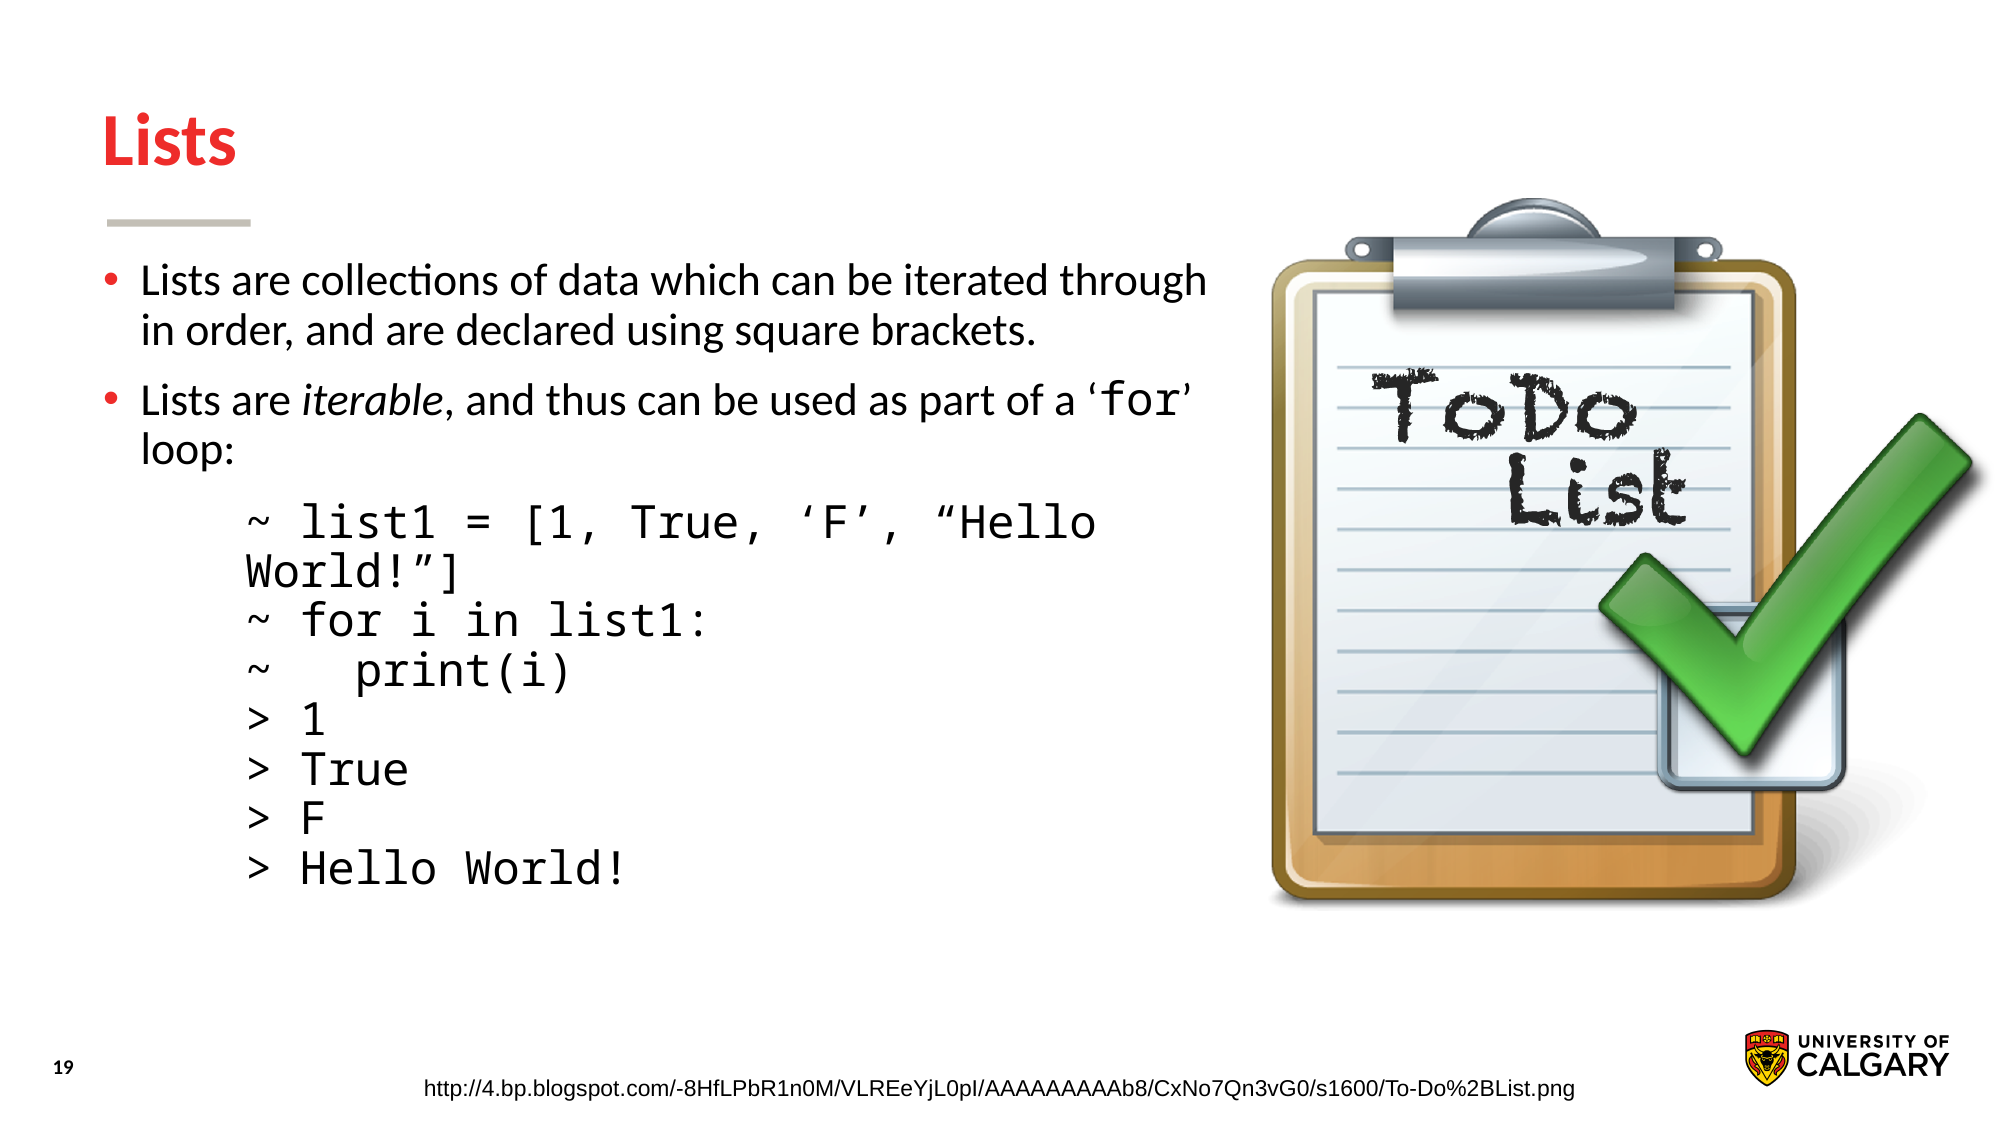

# Lists
Lists are collections of data which can be iterated through in order, and are declared using square brackets.
Lists are iterable, and thus can be used as part of a ‘for’ loop:
~ list1 = [1, True, ‘F’, “Hello World!”]
~ for i in list1:
~ print(i)
> 1
> True
> F
> Hello World!
http://4.bp.blogspot.com/-8HfLPbR1n0M/VLREeYjL0pI/AAAAAAAAAb8/CxNo7Qn3vG0/s1600/To-Do%2BList.png